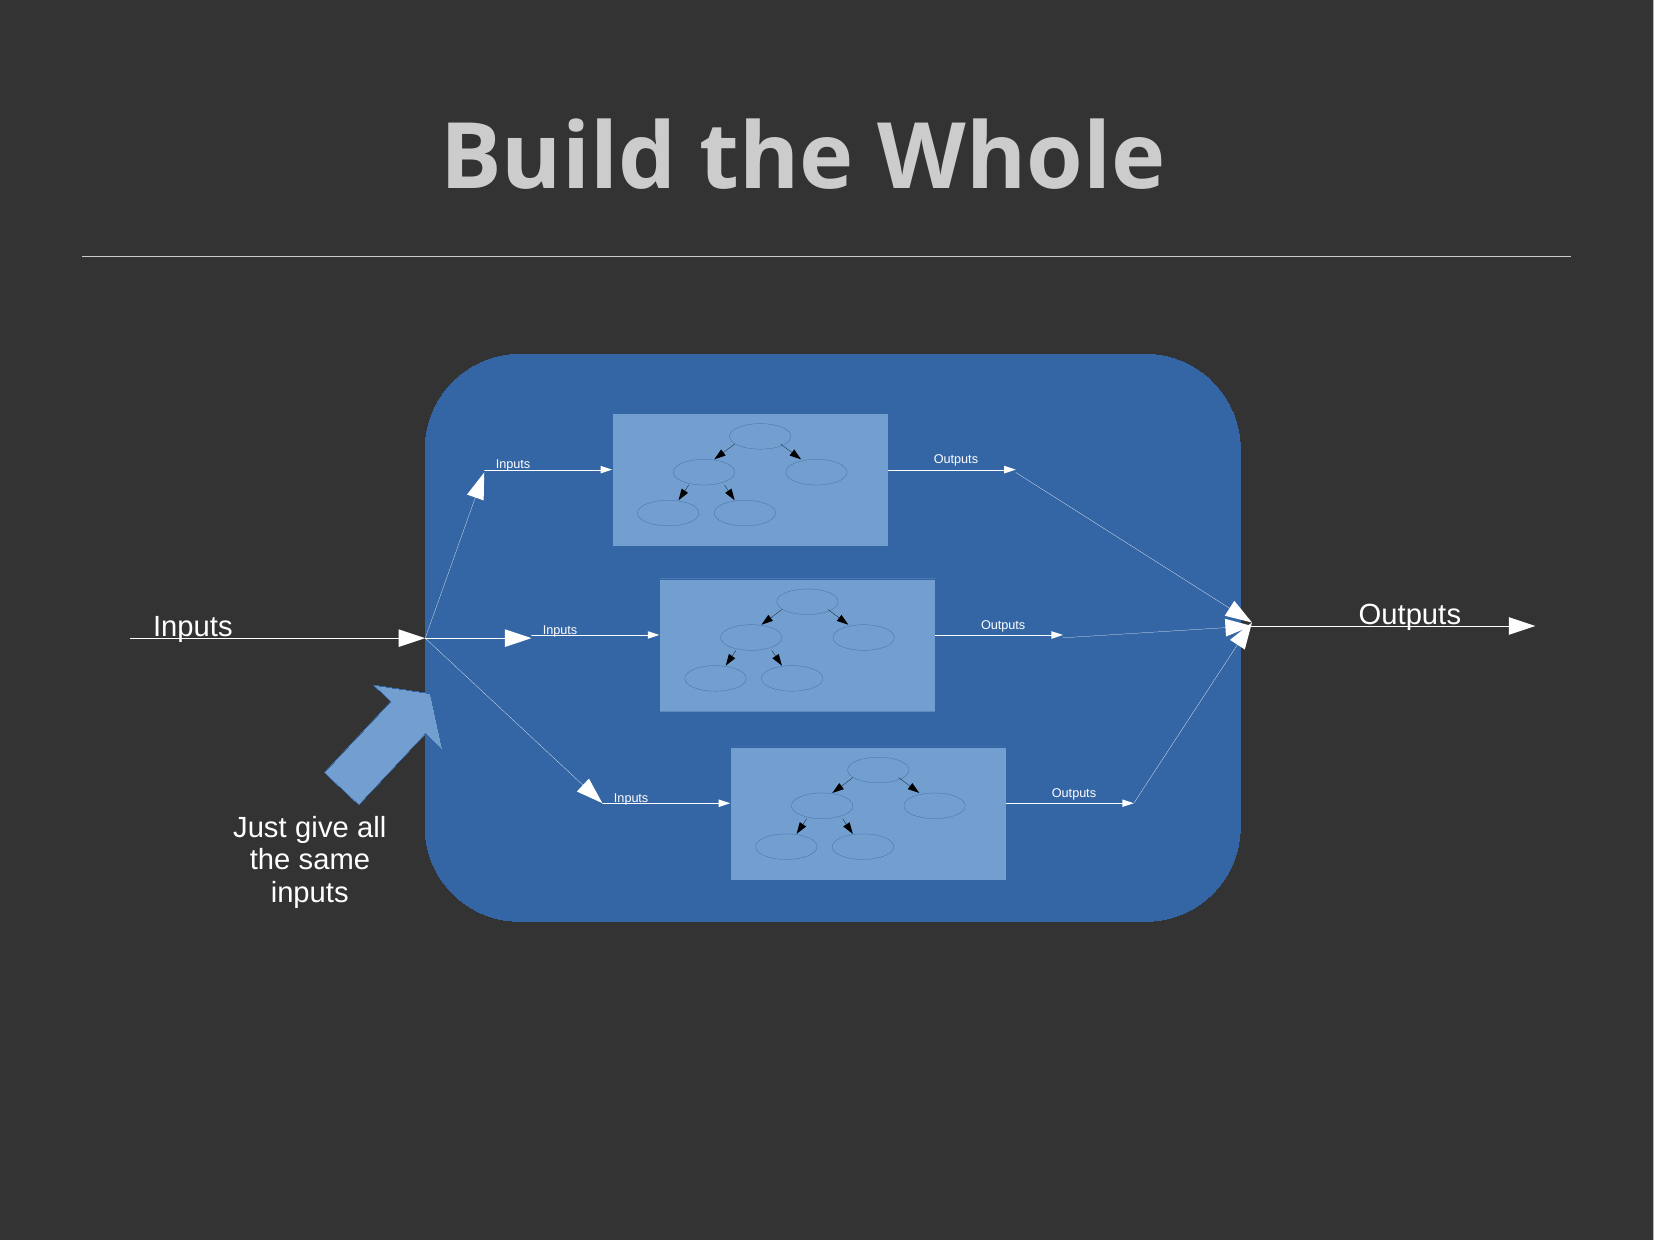

# Build the Whole
Outputs
Inputs
Just give all
the same
inputs